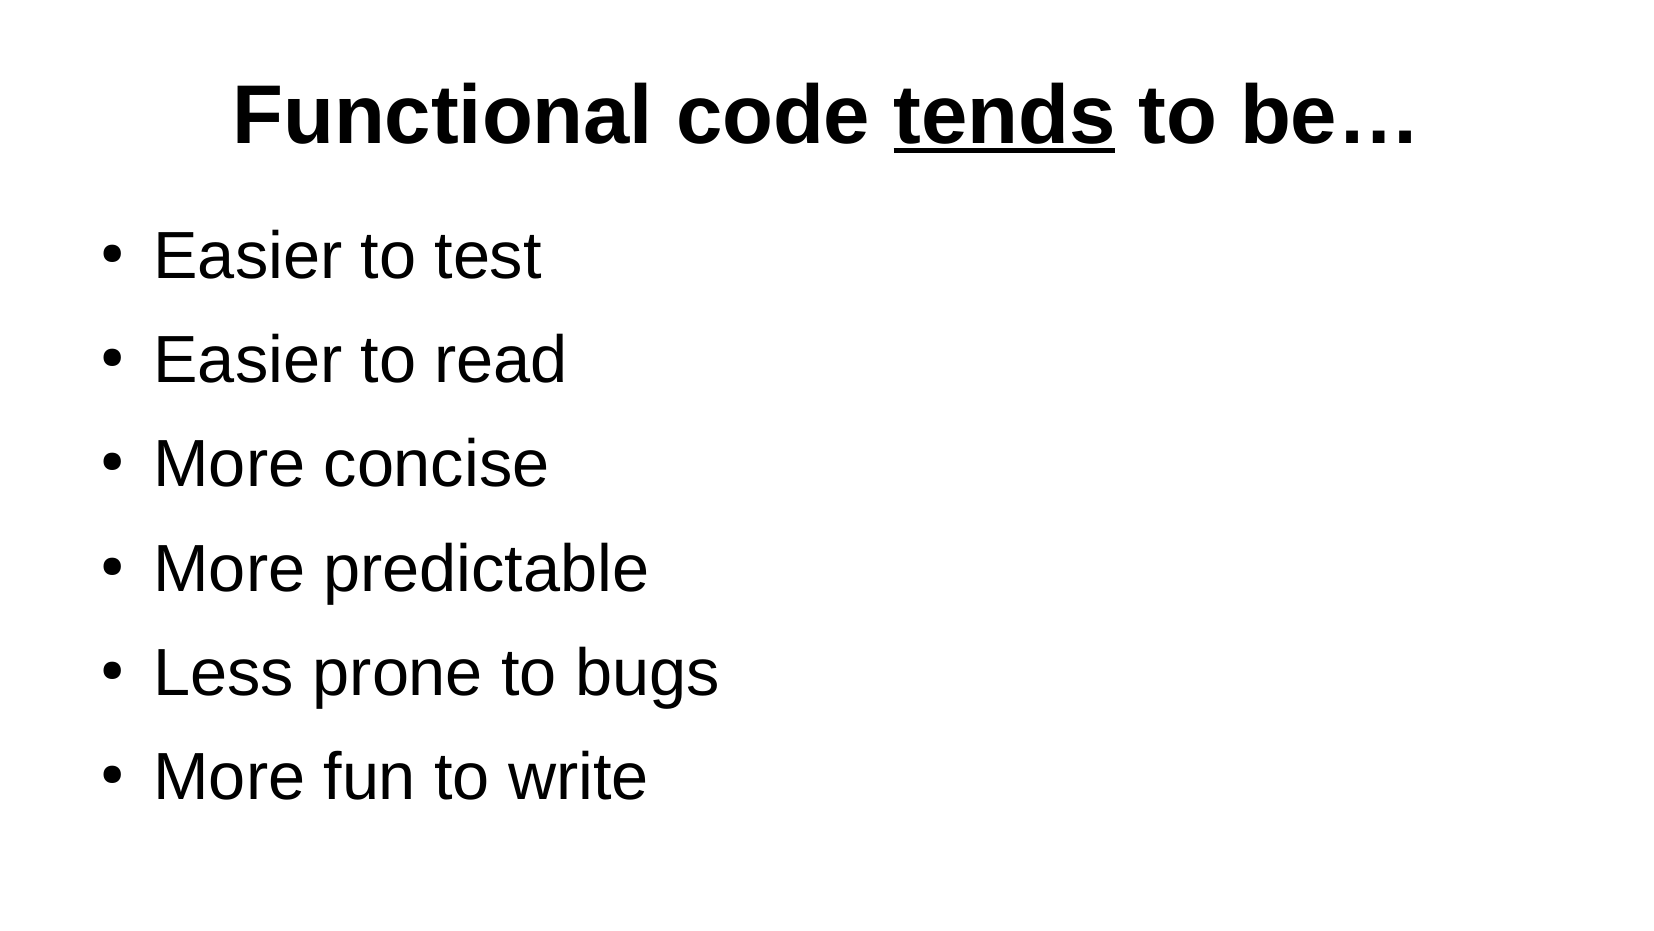

# Functional code tends to be…
Easier to test
Easier to read
More concise
More predictable
Less prone to bugs
More fun to write